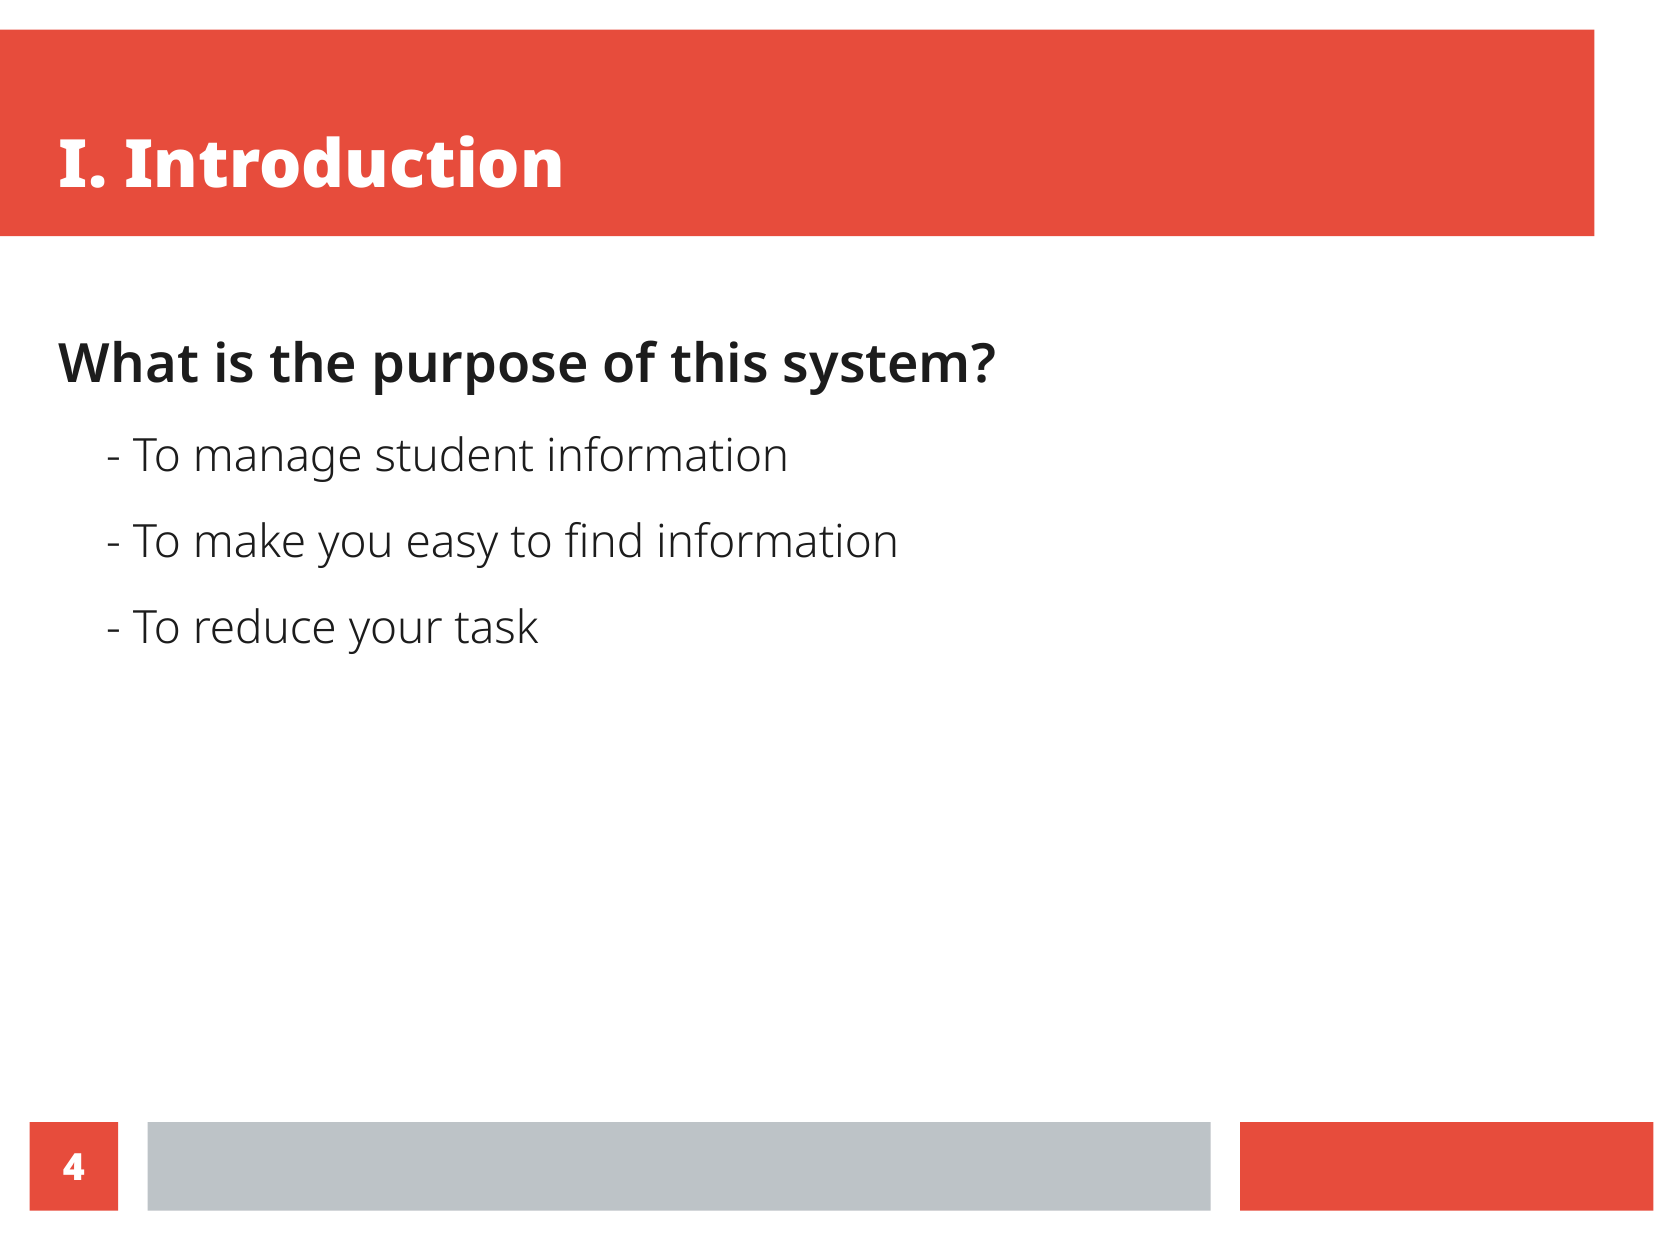

# I. Introduction
What is the purpose of this system?
- To manage student information
- To make you easy to find information
- To reduce your task
4